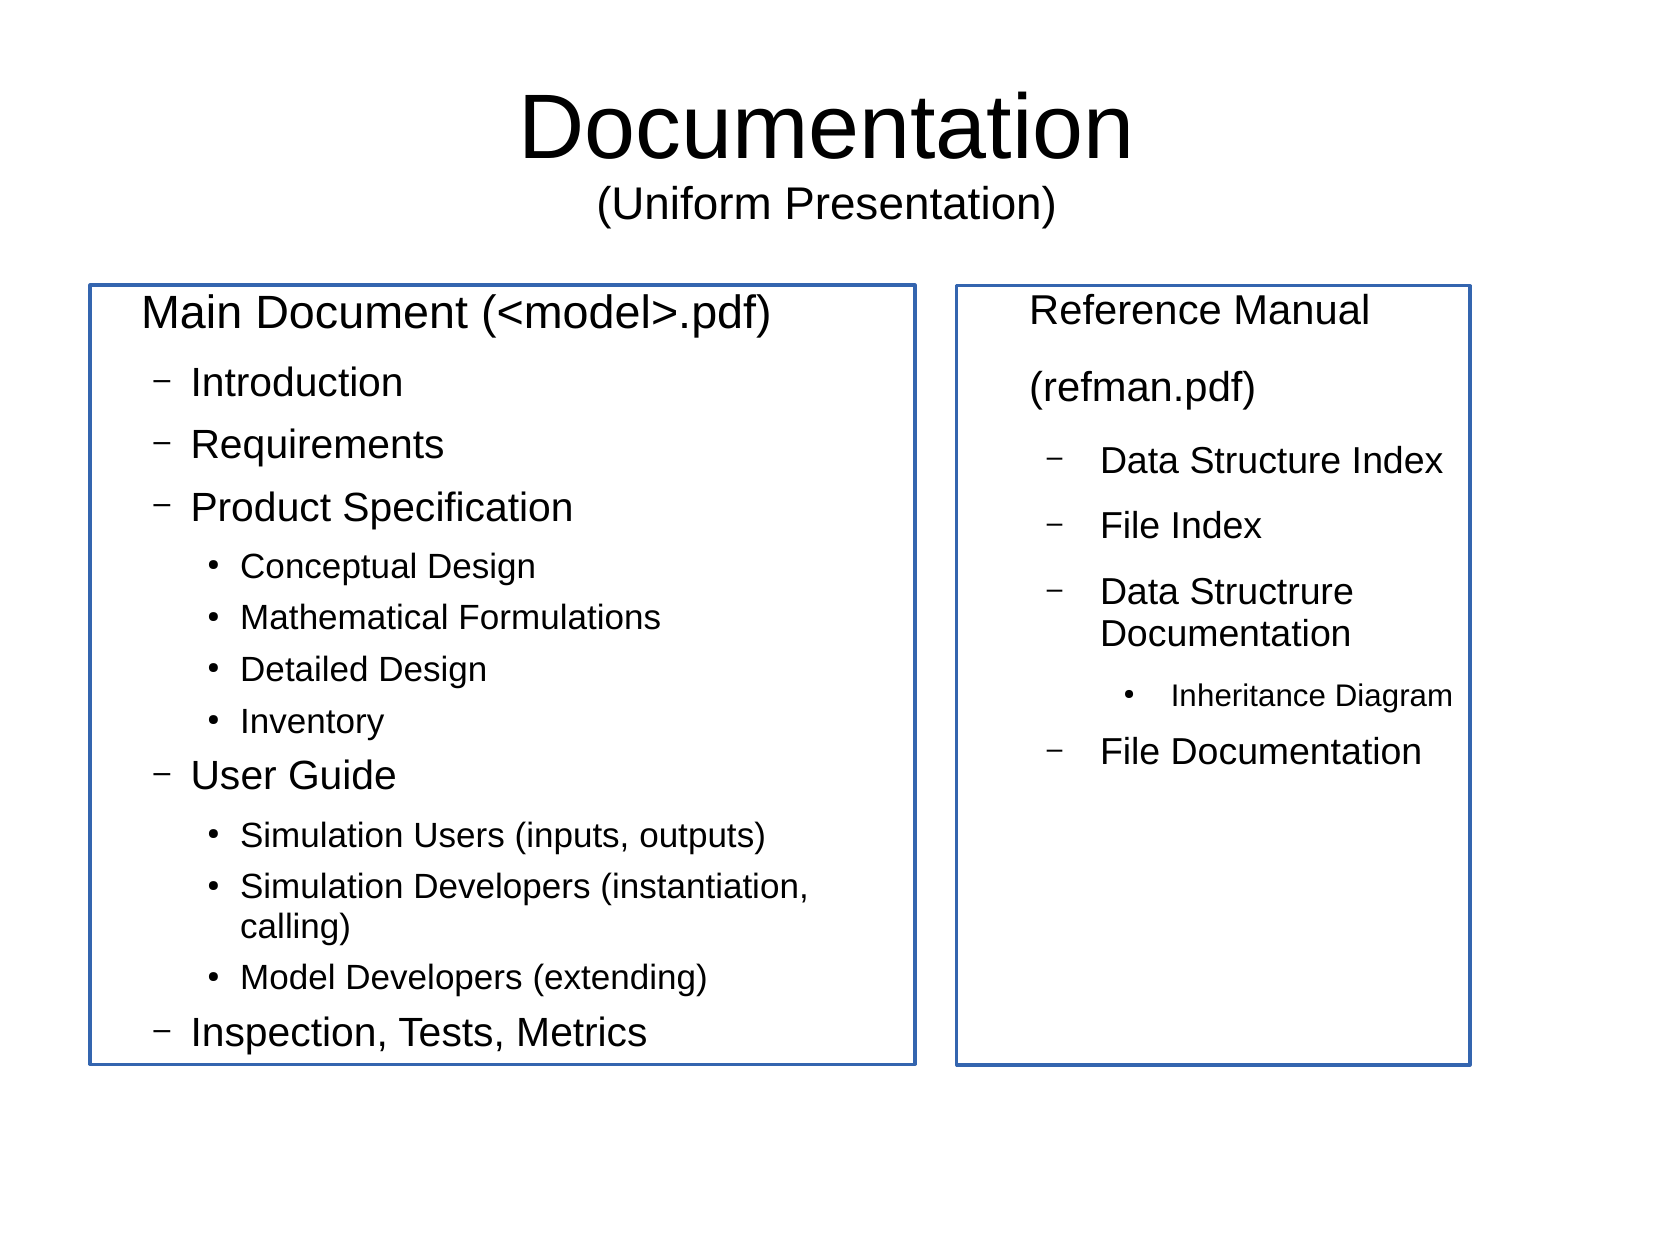

# Documentation (Uniform Presentation)
Main Document (<model>.pdf)
Introduction
Requirements
Product Specification
Conceptual Design
Mathematical Formulations
Detailed Design
Inventory
User Guide
Simulation Users (inputs, outputs)
Simulation Developers (instantiation, calling)
Model Developers (extending)
Inspection, Tests, Metrics
Reference Manual
(refman.pdf)
Data Structure Index
File Index
Data Structrure Documentation
Inheritance Diagram
File Documentation